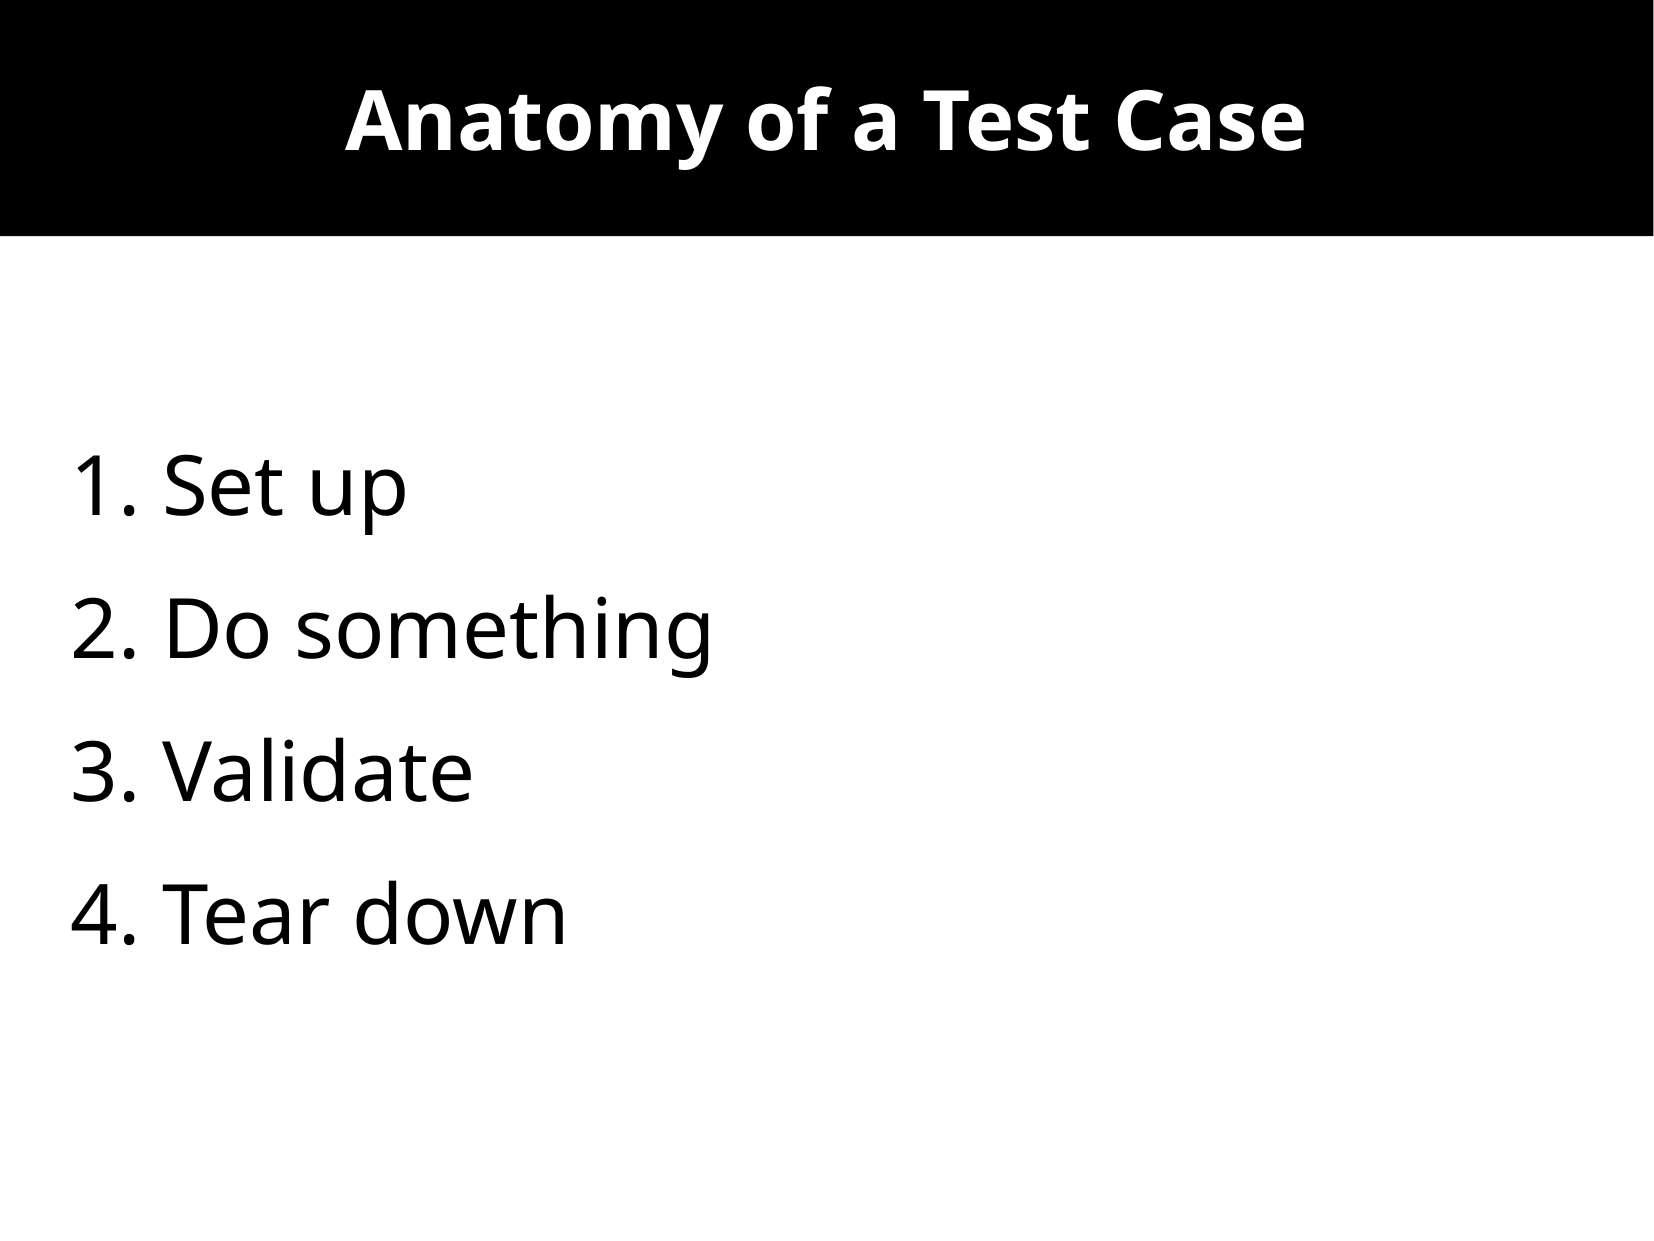

# Anatomy of a Test Case
1. Set up
2. Do something
3. Validate
4. Tear down